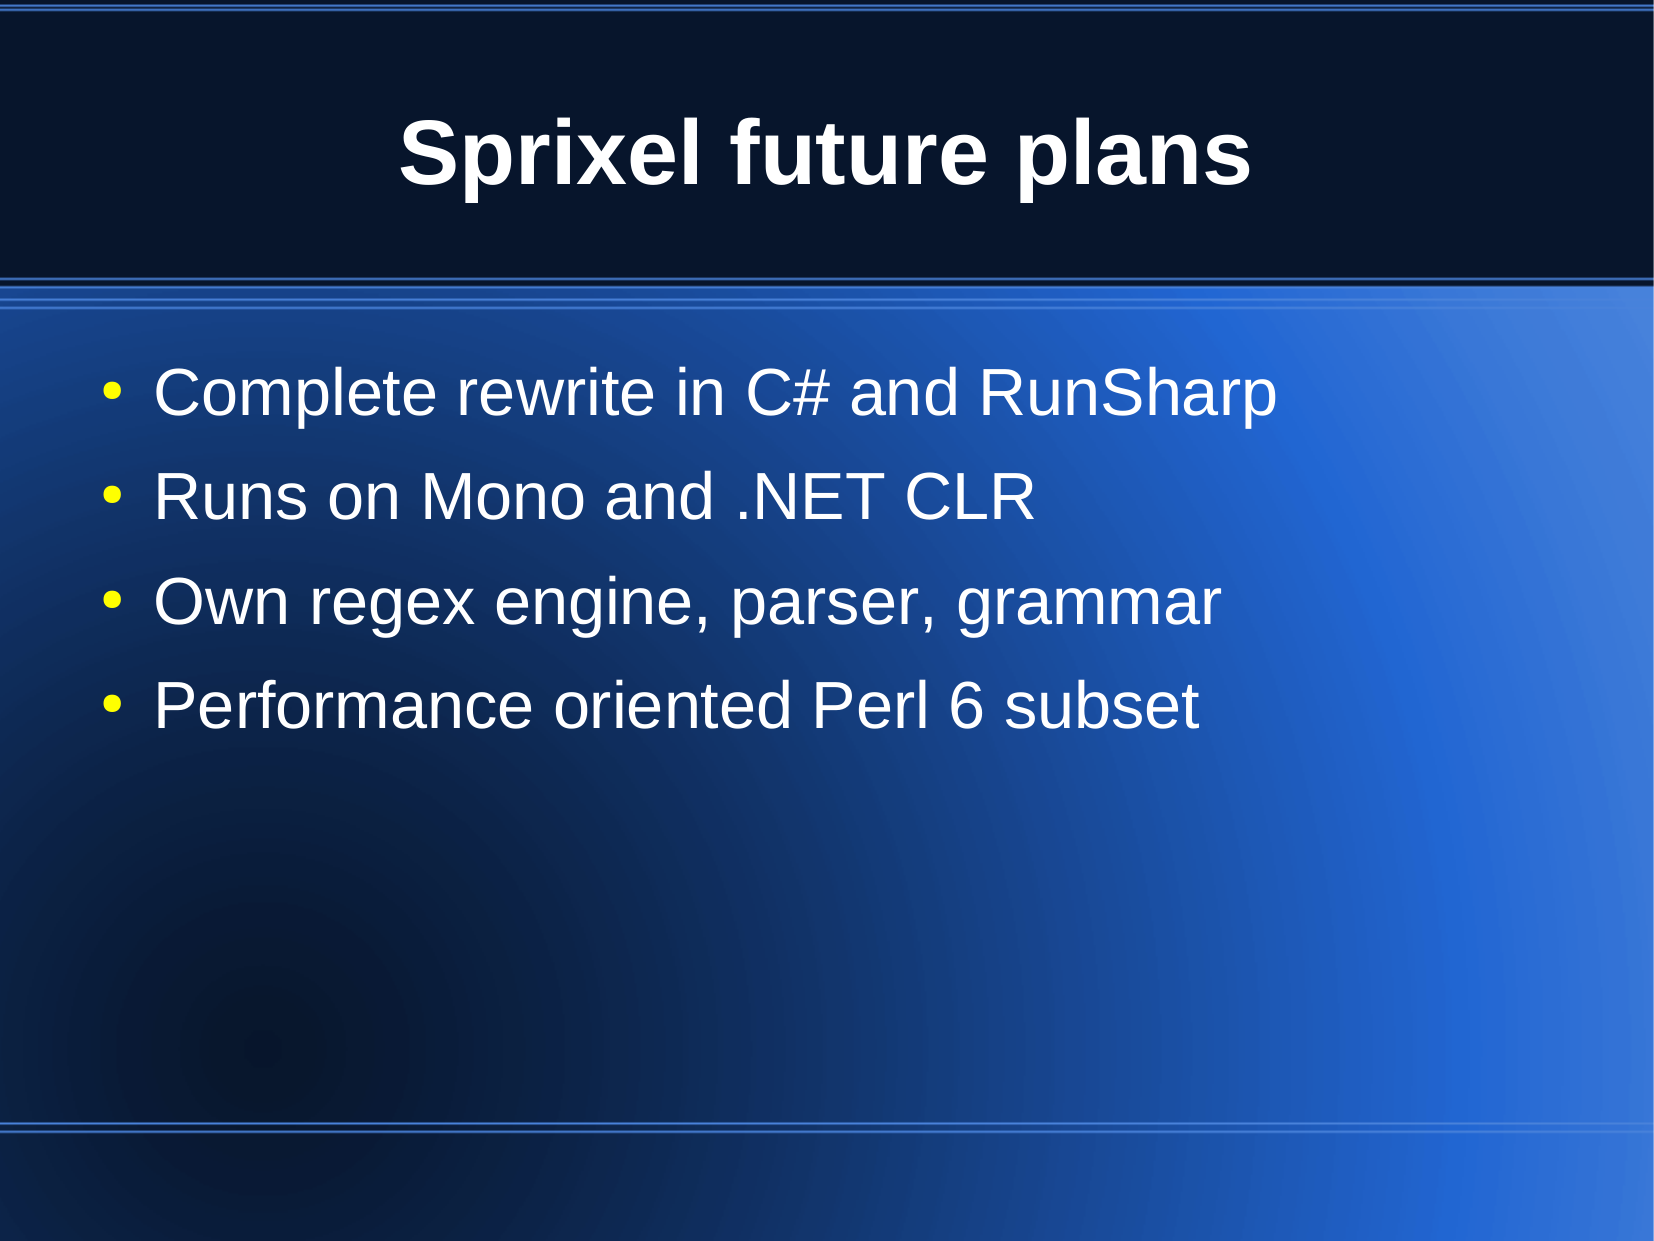

# Sprixel future plans
Complete rewrite in C# and RunSharp
Runs on Mono and .NET CLR
Own regex engine, parser, grammar
Performance oriented Perl 6 subset